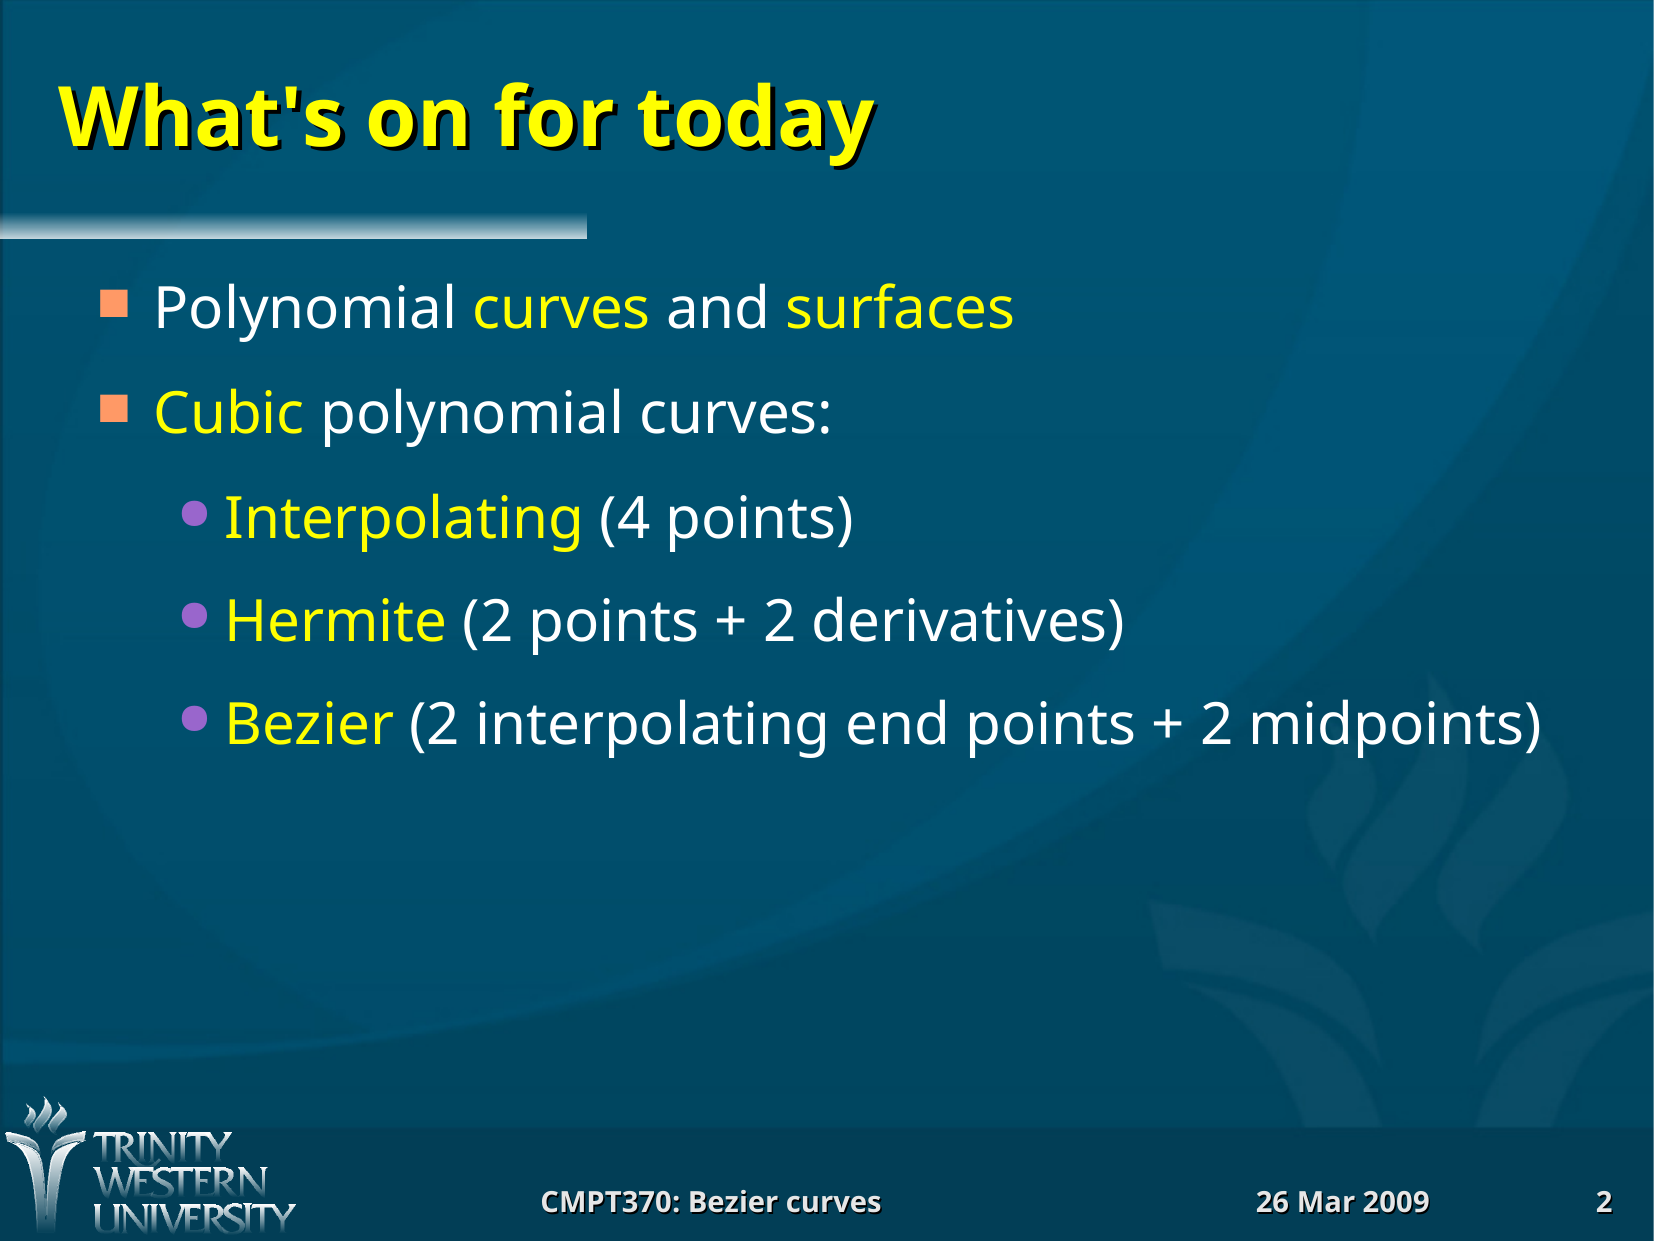

# What's on for today
Polynomial curves and surfaces
Cubic polynomial curves:
Interpolating (4 points)
Hermite (2 points + 2 derivatives)
Bezier (2 interpolating end points + 2 midpoints)
CMPT370: Bezier curves
26 Mar 2009
2